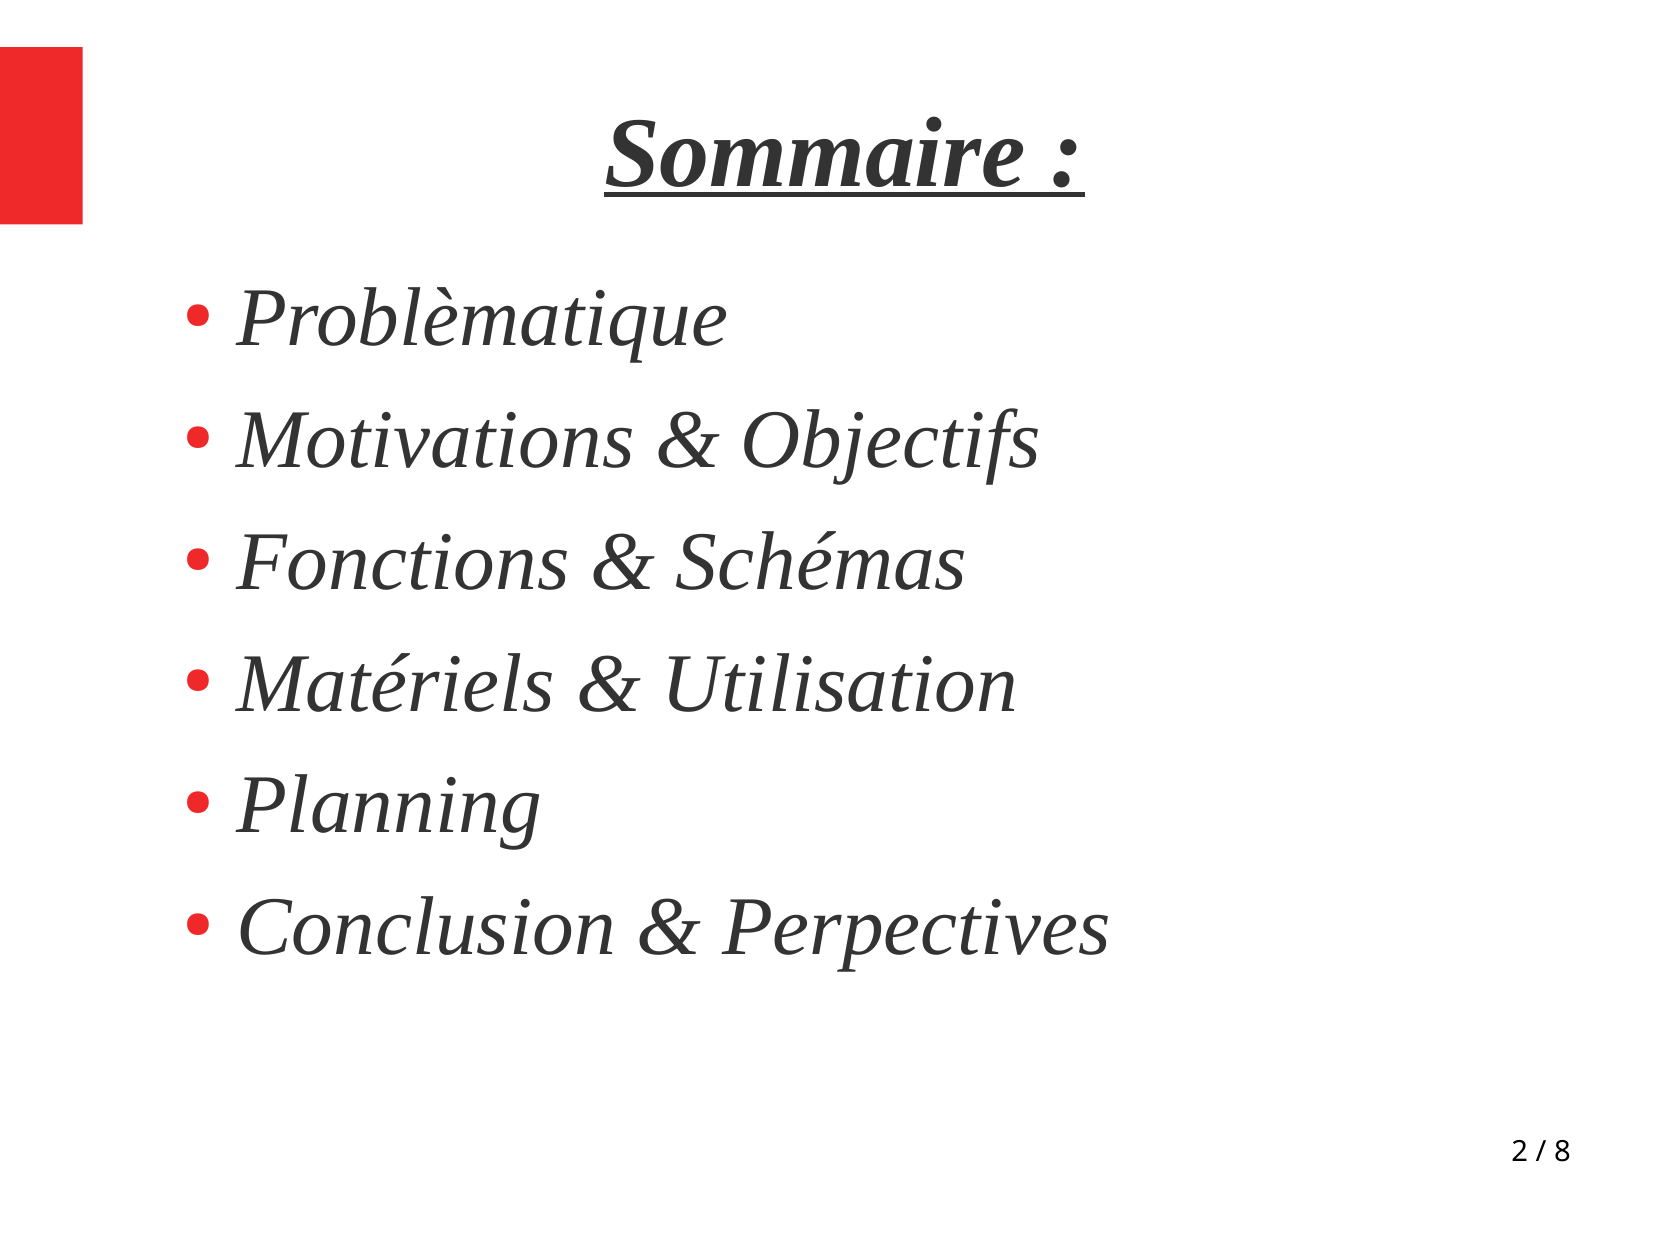

# Sommaire :
Problèmatique
Motivations & Objectifs
Fonctions & Schémas
Matériels & Utilisation
Planning
Conclusion & Perpectives
2